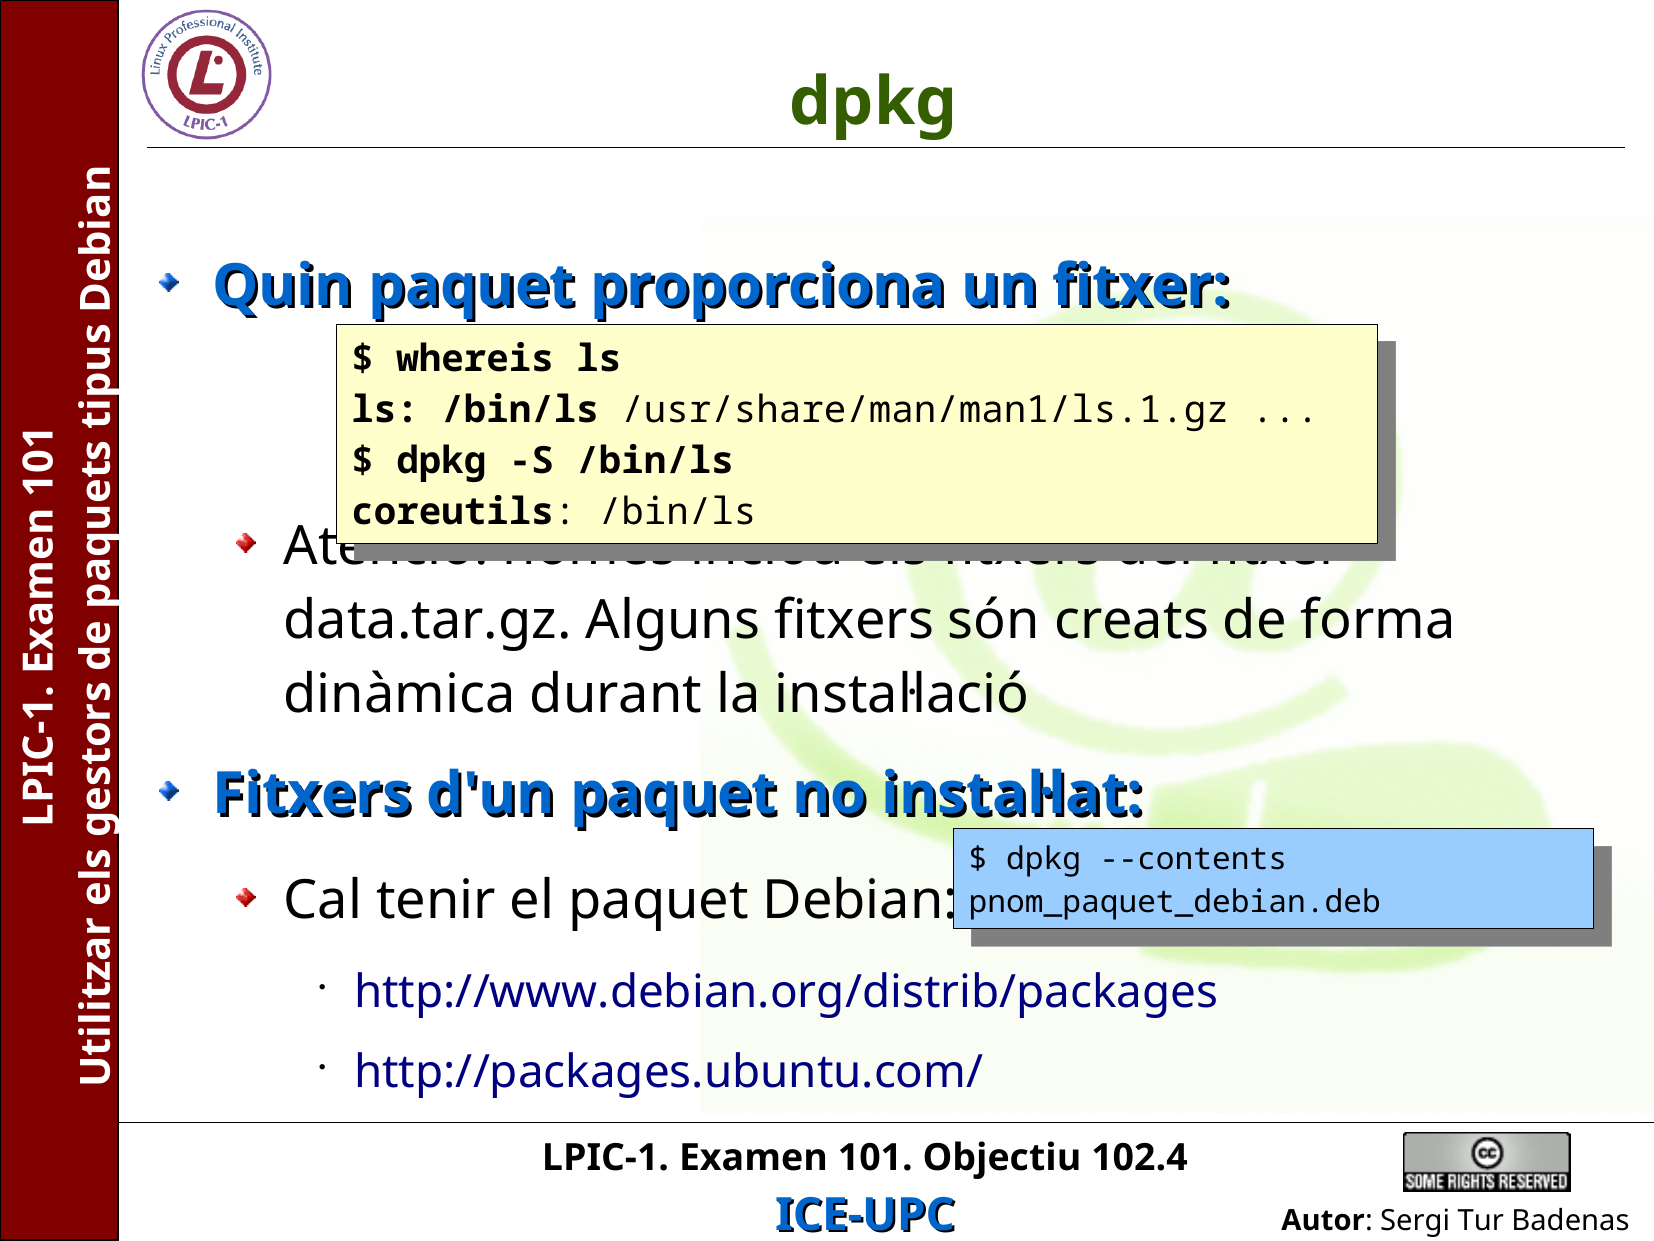

# dpkg
Quin paquet proporciona un fitxer:
Atenció: només inclou els fitxers del fitxer data.tar.gz. Alguns fitxers són creats de forma dinàmica durant la instal·lació
Fitxers d'un paquet no instal·lat:
Cal tenir el paquet Debian:
http://www.debian.org/distrib/packages
http://packages.ubuntu.com/
$ whereis ls
ls: /bin/ls /usr/share/man/man1/ls.1.gz ...
$ dpkg -S /bin/ls
coreutils: /bin/ls
$ dpkg --contents pnom_paquet_debian.deb